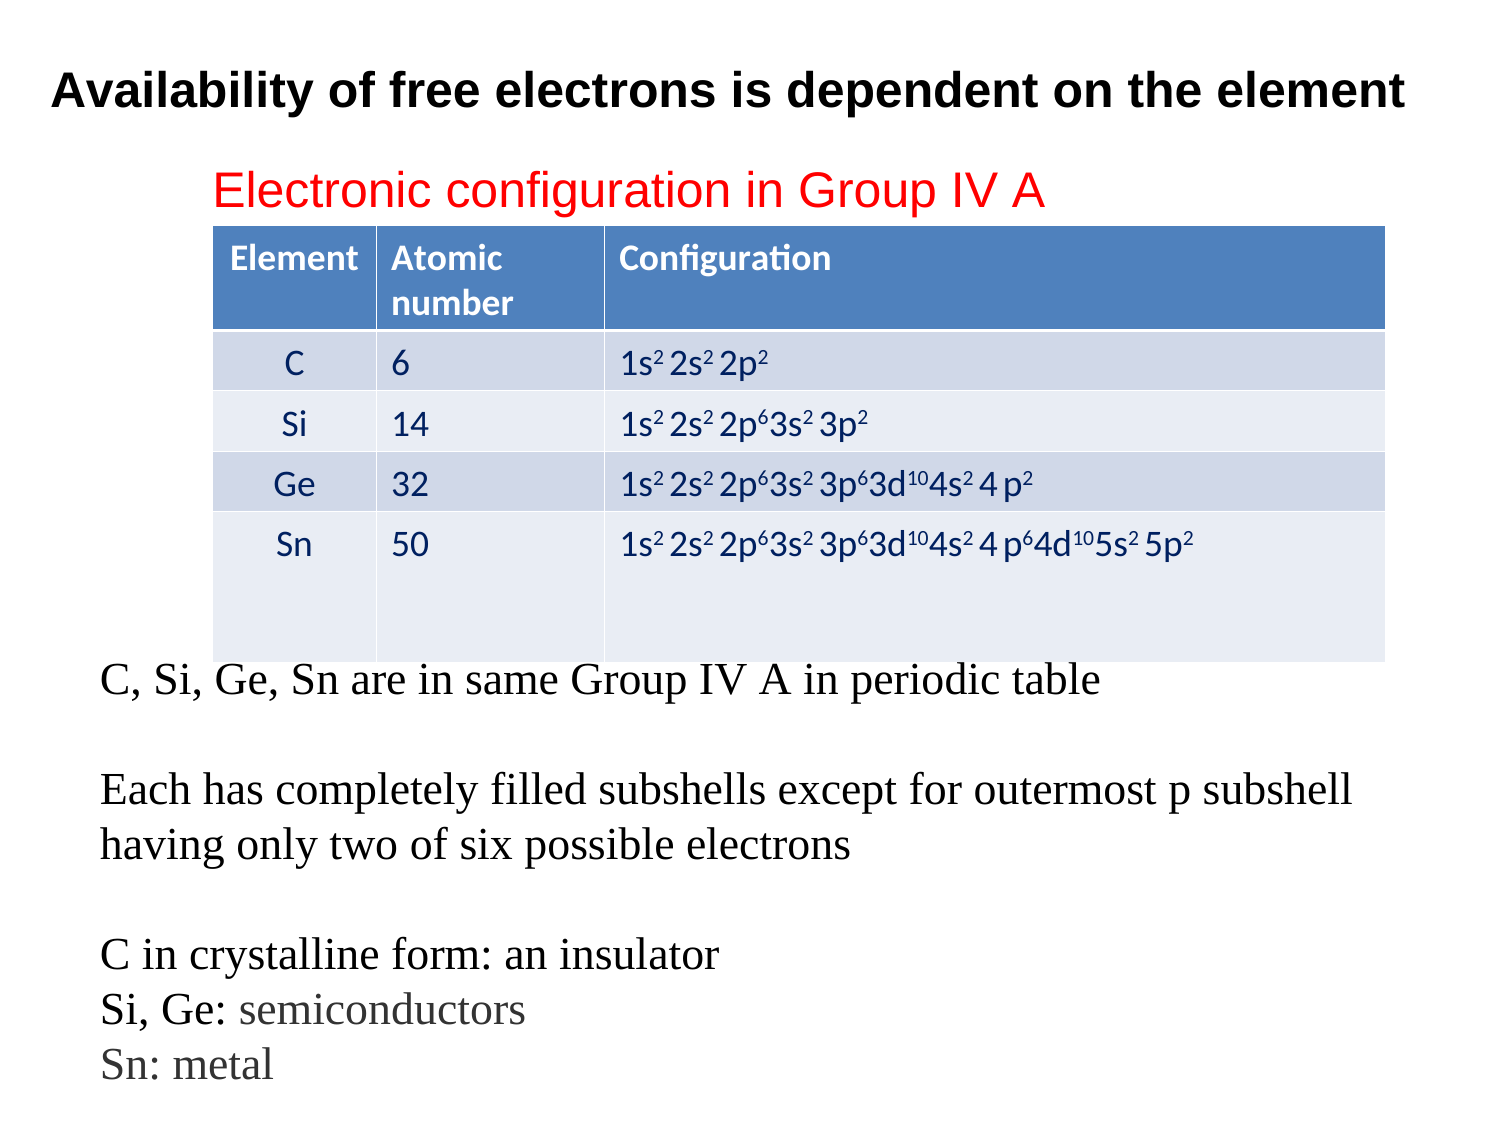

Availability of free electrons is dependent on the element
Electronic configuration in Group IV A
| Element | Atomic number | Configuration |
| --- | --- | --- |
| C | 6 | 1s2 2s2 2p2 |
| Si | 14 | 1s2 2s2 2p63s2 3p2 |
| Ge | 32 | 1s2 2s2 2p63s2 3p63d104s2 4 p2 |
| Sn | 50 | 1s2 2s2 2p63s2 3p63d104s2 4 p64d105s2 5p2 |
C, Si, Ge, Sn are in same Group IV A in periodic table
Each has completely filled subshells except for outermost p subshell having only two of six possible electrons
C in crystalline form: an insulator
Si, Ge: semiconductors
Sn: metal